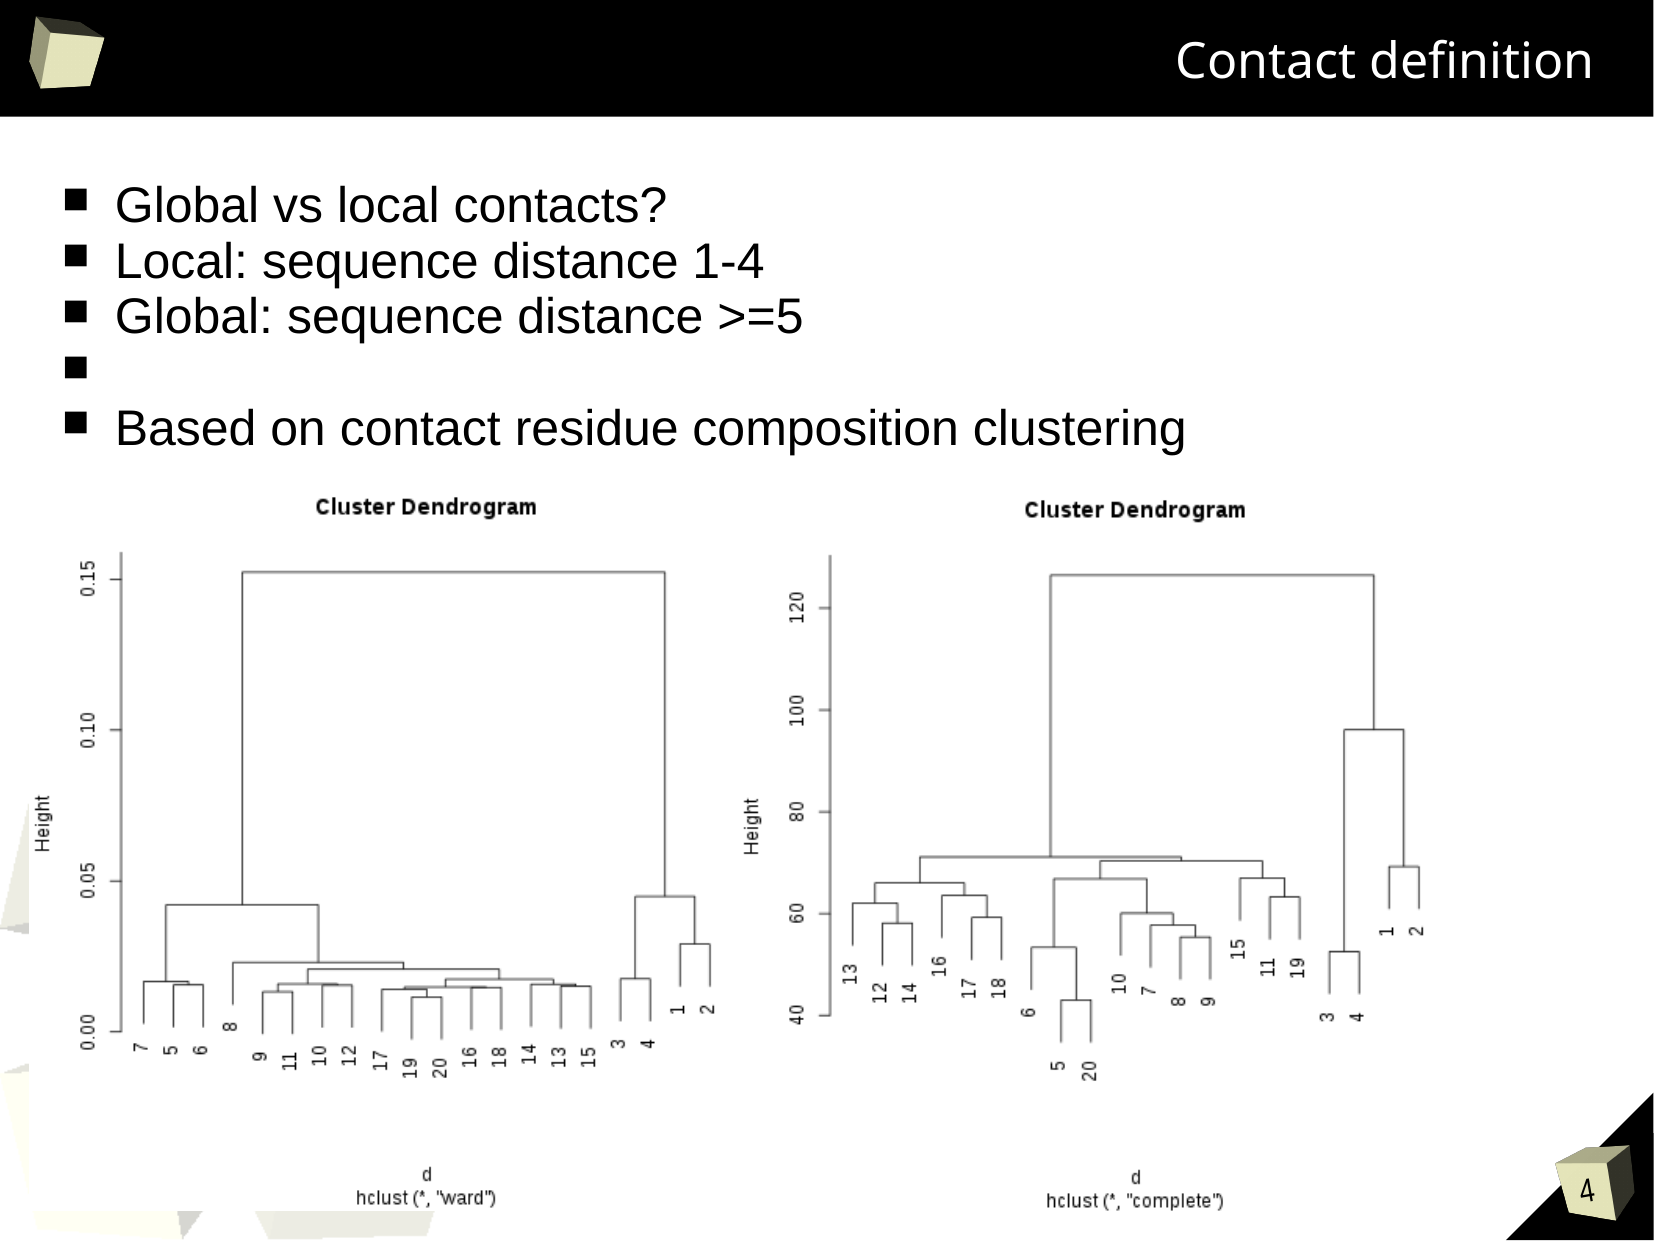

# Contact definition
Global vs local contacts?
Local: sequence distance 1-4
Global: sequence distance >=5
Based on contact residue composition clustering